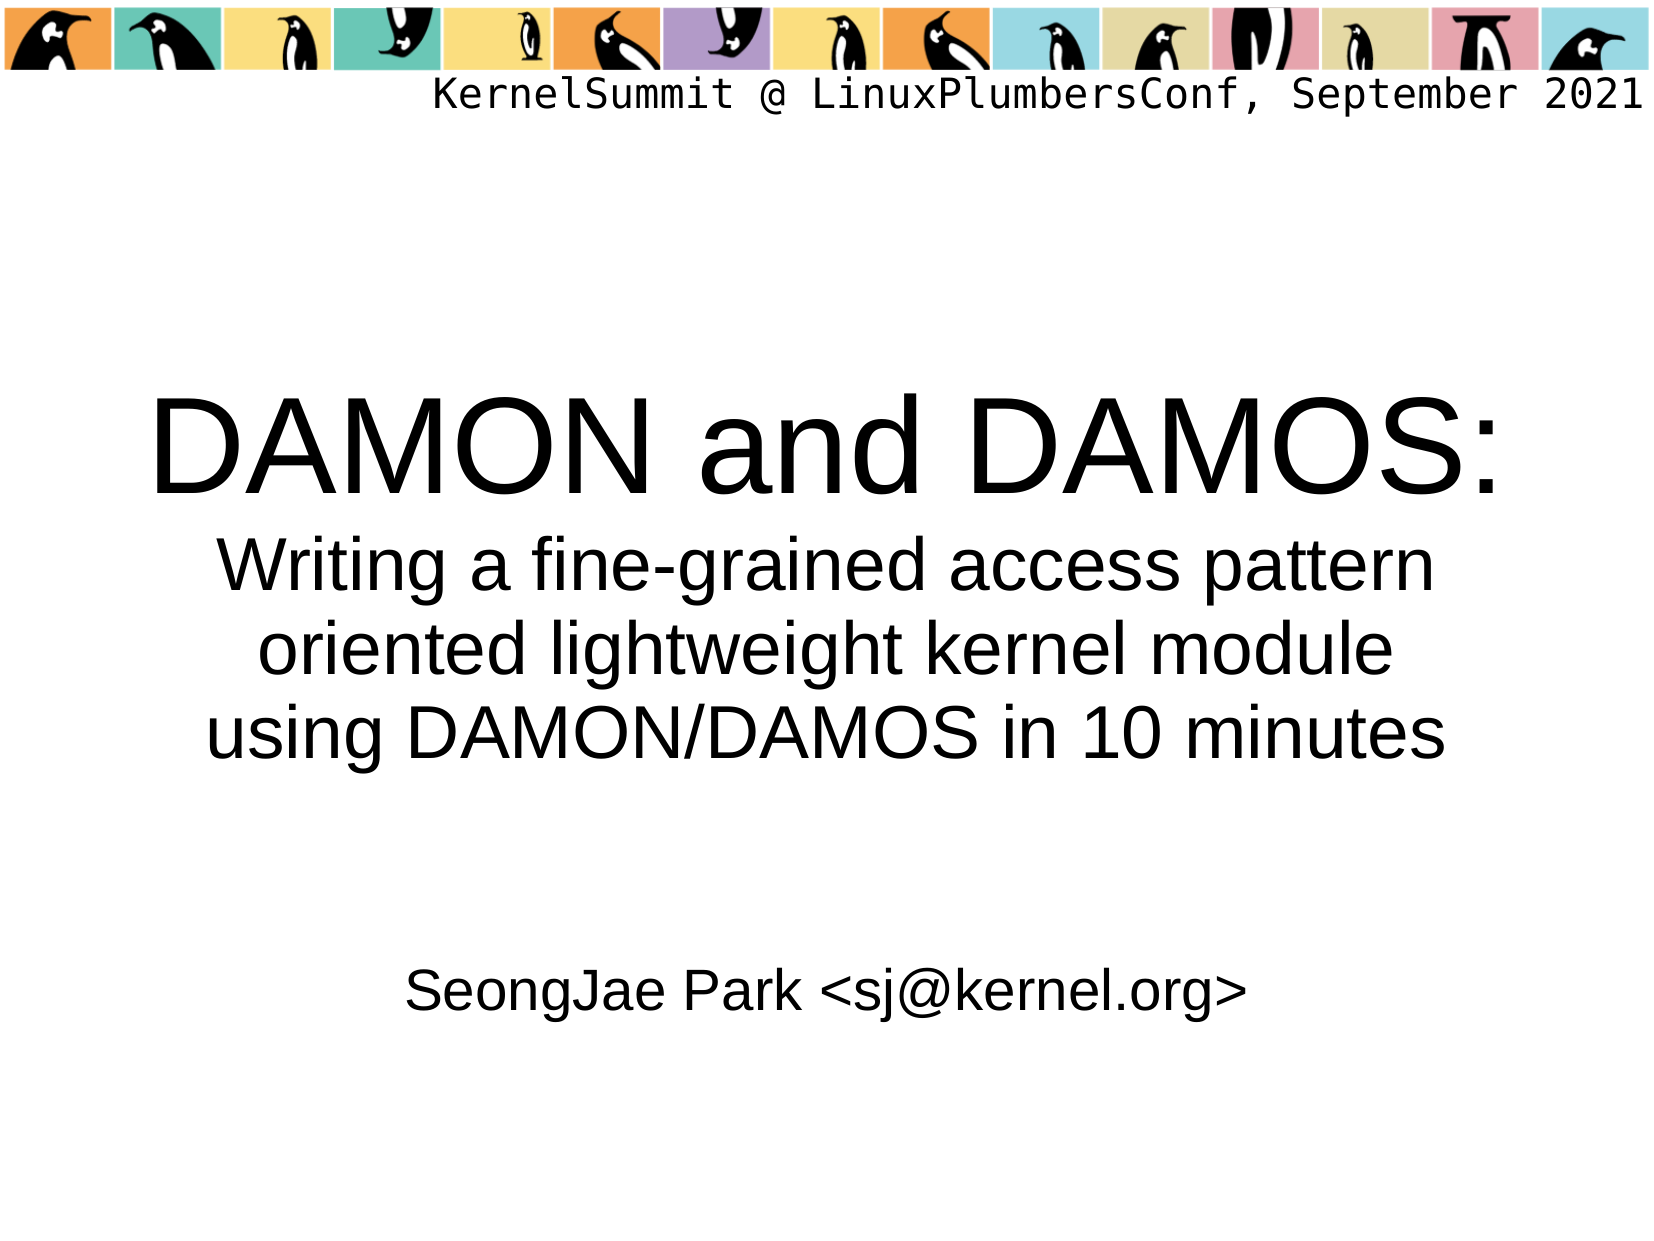

KernelSummit @ LinuxPlumbersConf, September 2021
# DAMON and DAMOS: Writing a fine-grained access pattern oriented lightweight kernel module using DAMON/DAMOS in 10 minutes
SeongJae Park <sj@kernel.org>